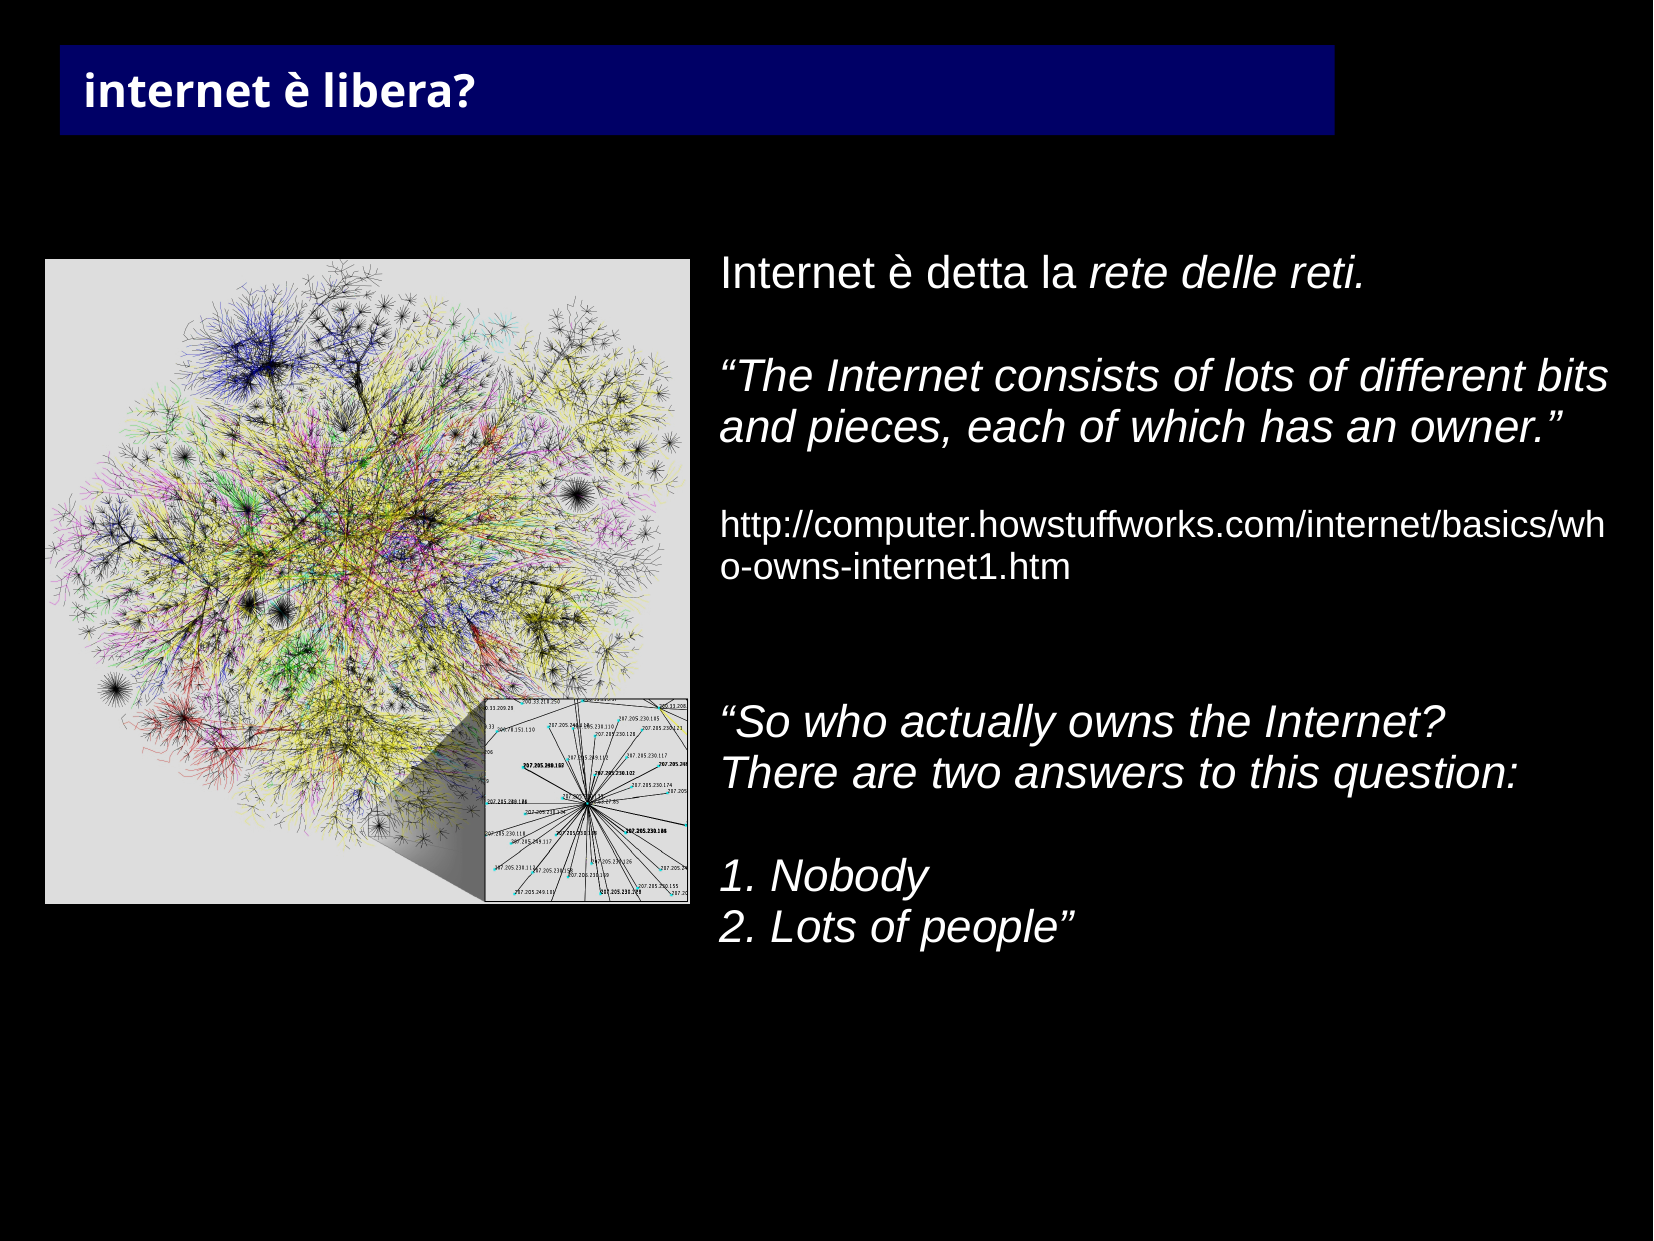

# internet è libera?
Internet è detta la rete delle reti.
“The Internet consists of lots of different bits and pieces, each of which has an owner.”
 http://computer.howstuffworks.com/internet/basics/who-owns-internet1.htm
“So who actually owns the Internet?
There are two answers to this question:
1. Nobody
2. Lots of people”